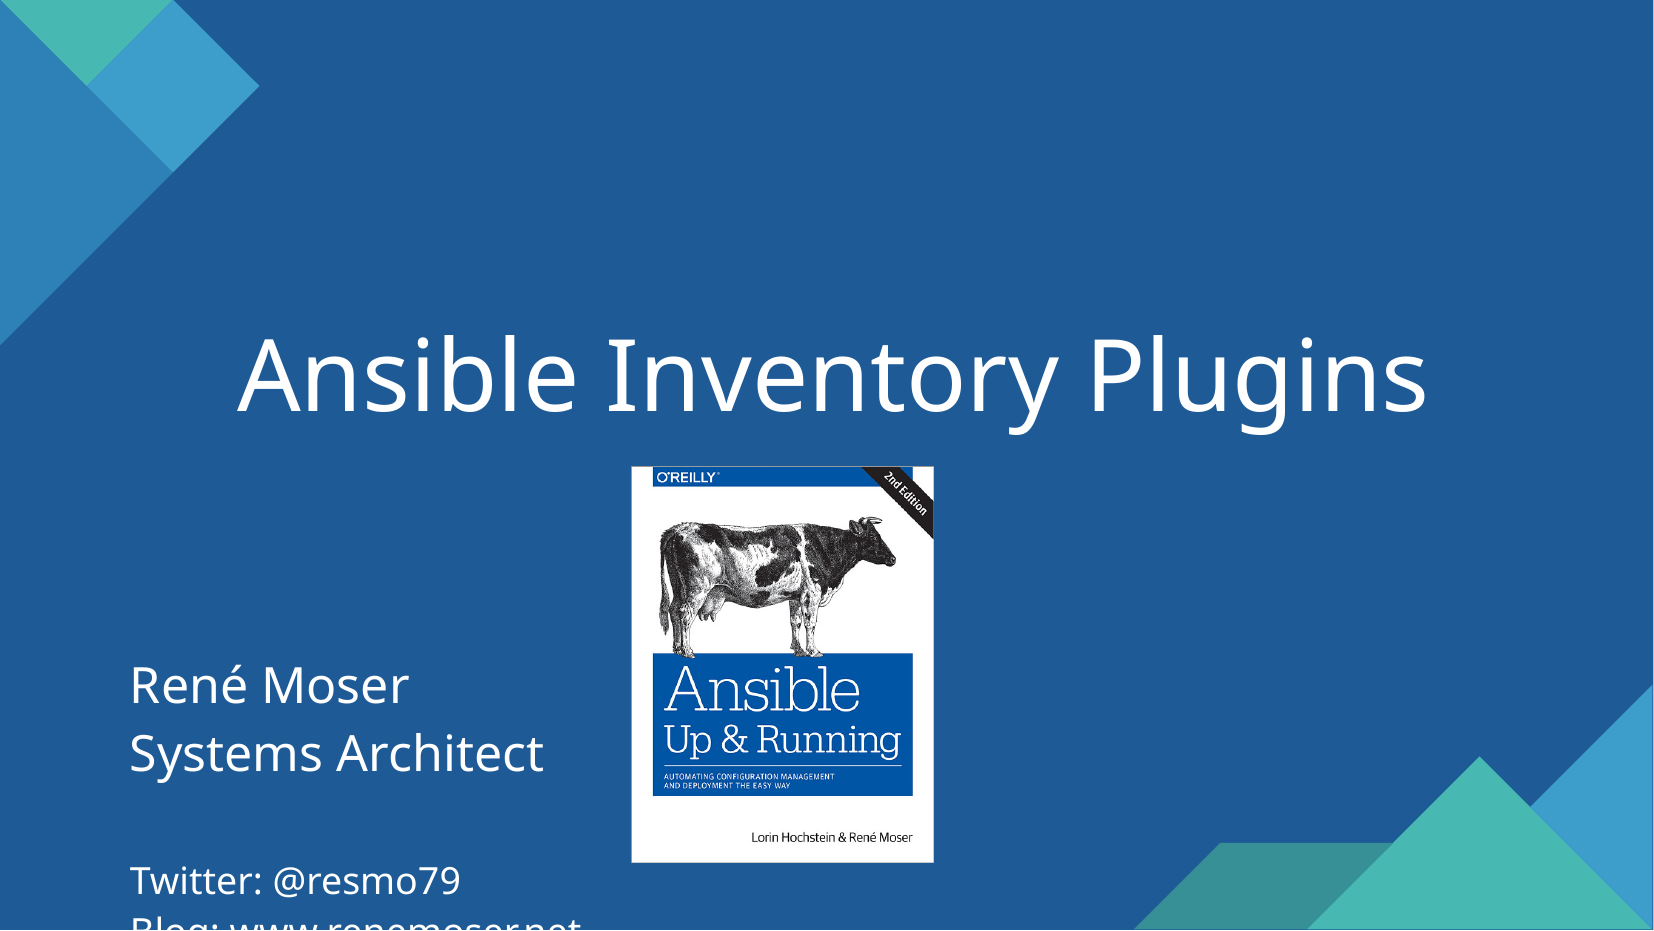

# Ansible Inventory Plugins
René Moser
Systems Architect
Twitter: @resmo79
Blog: www.renemoser.net